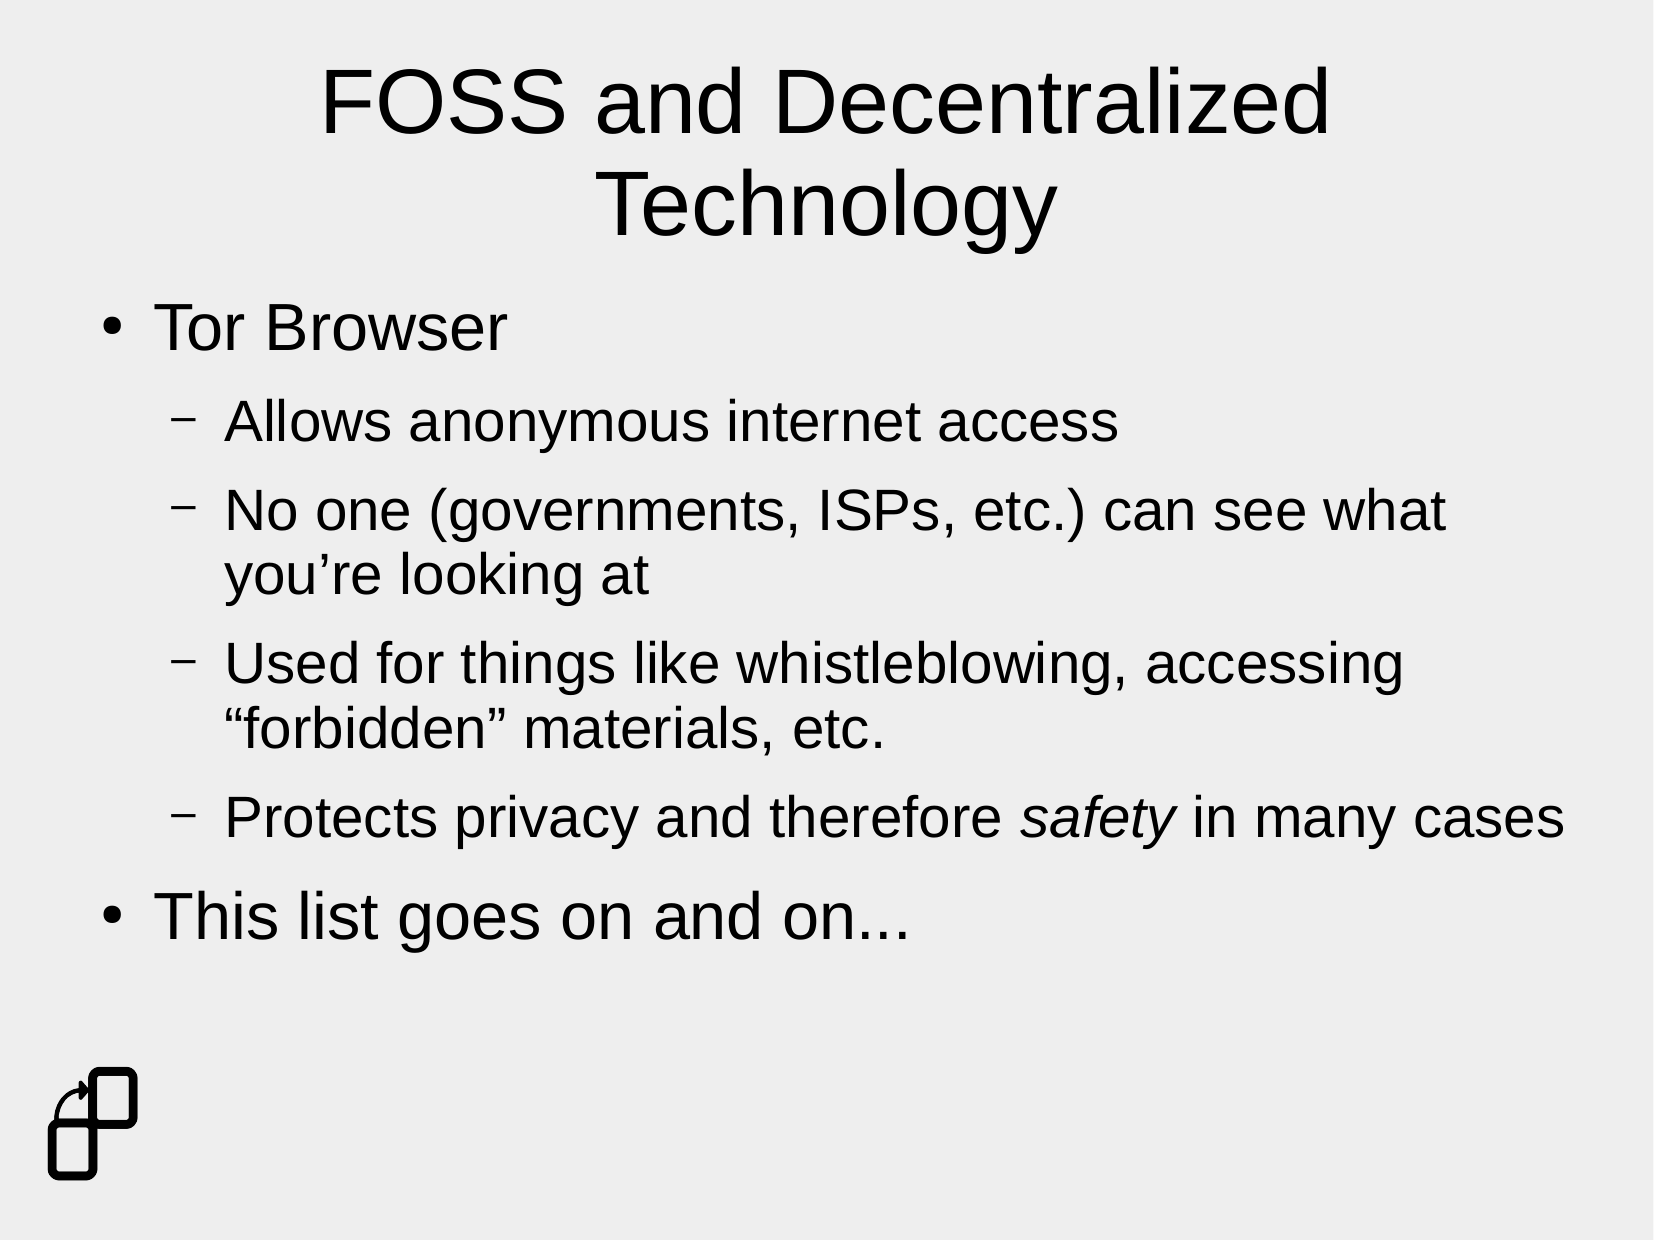

# FOSS and Decentralized Technology
Tor Browser
Allows anonymous internet access
No one (governments, ISPs, etc.) can see what you’re looking at
Used for things like whistleblowing, accessing “forbidden” materials, etc.
Protects privacy and therefore safety in many cases
This list goes on and on...